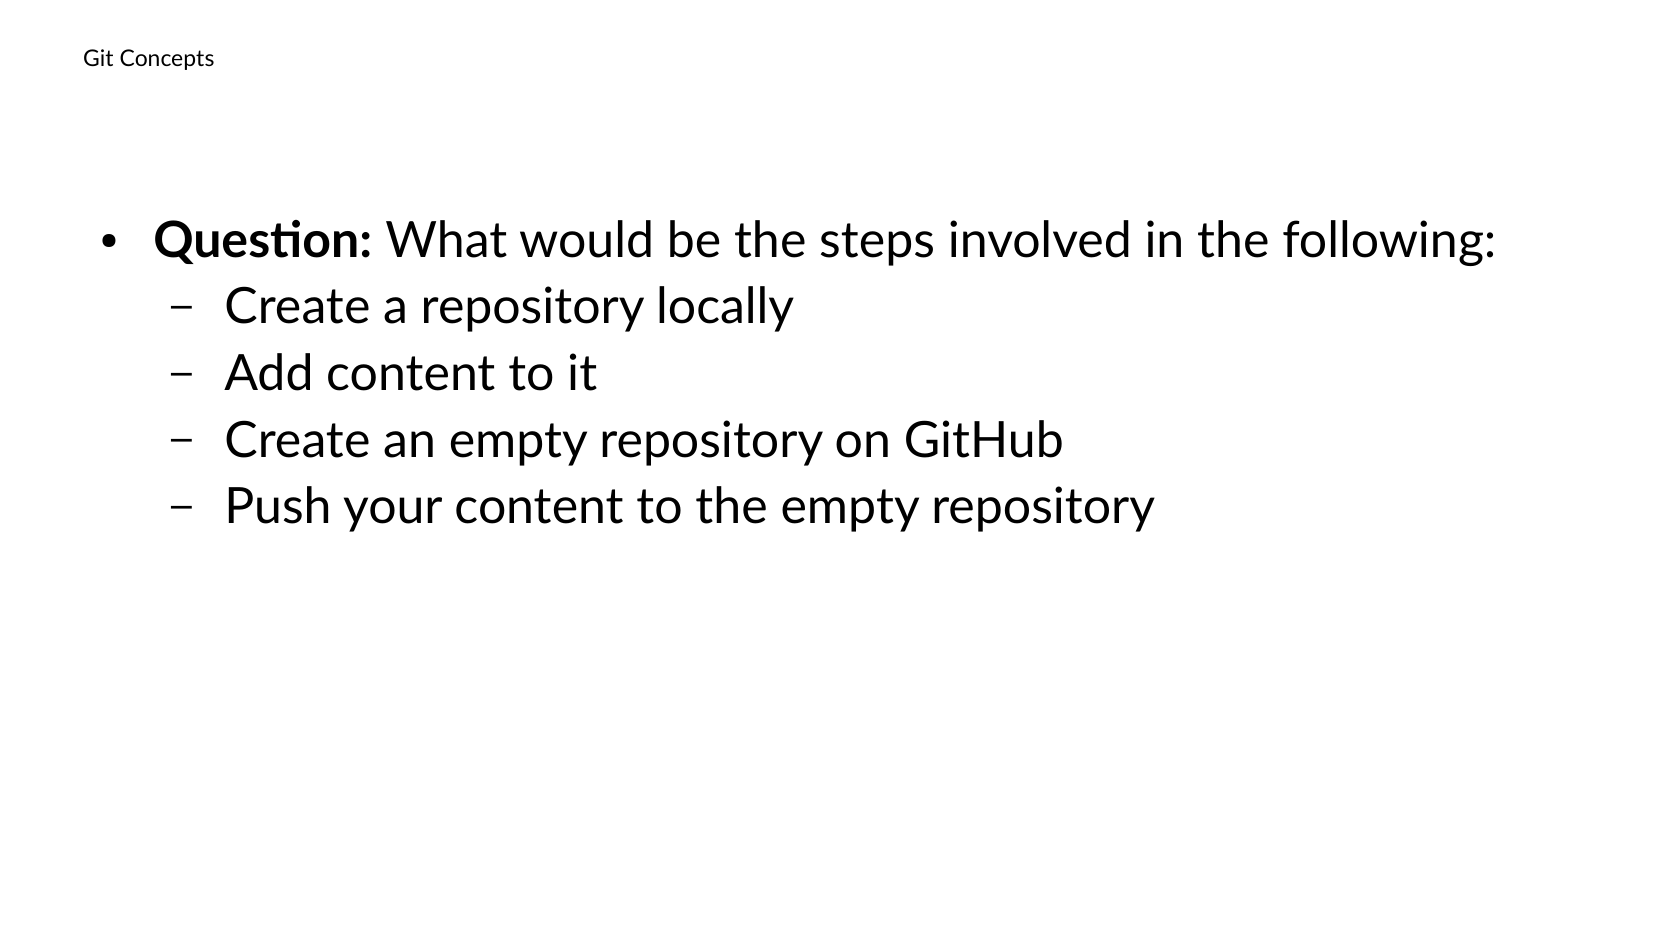

# Git Concepts
Question: What would be the steps involved in the following:
Create a repository locally
Add content to it
Create an empty repository on GitHub
Push your content to the empty repository